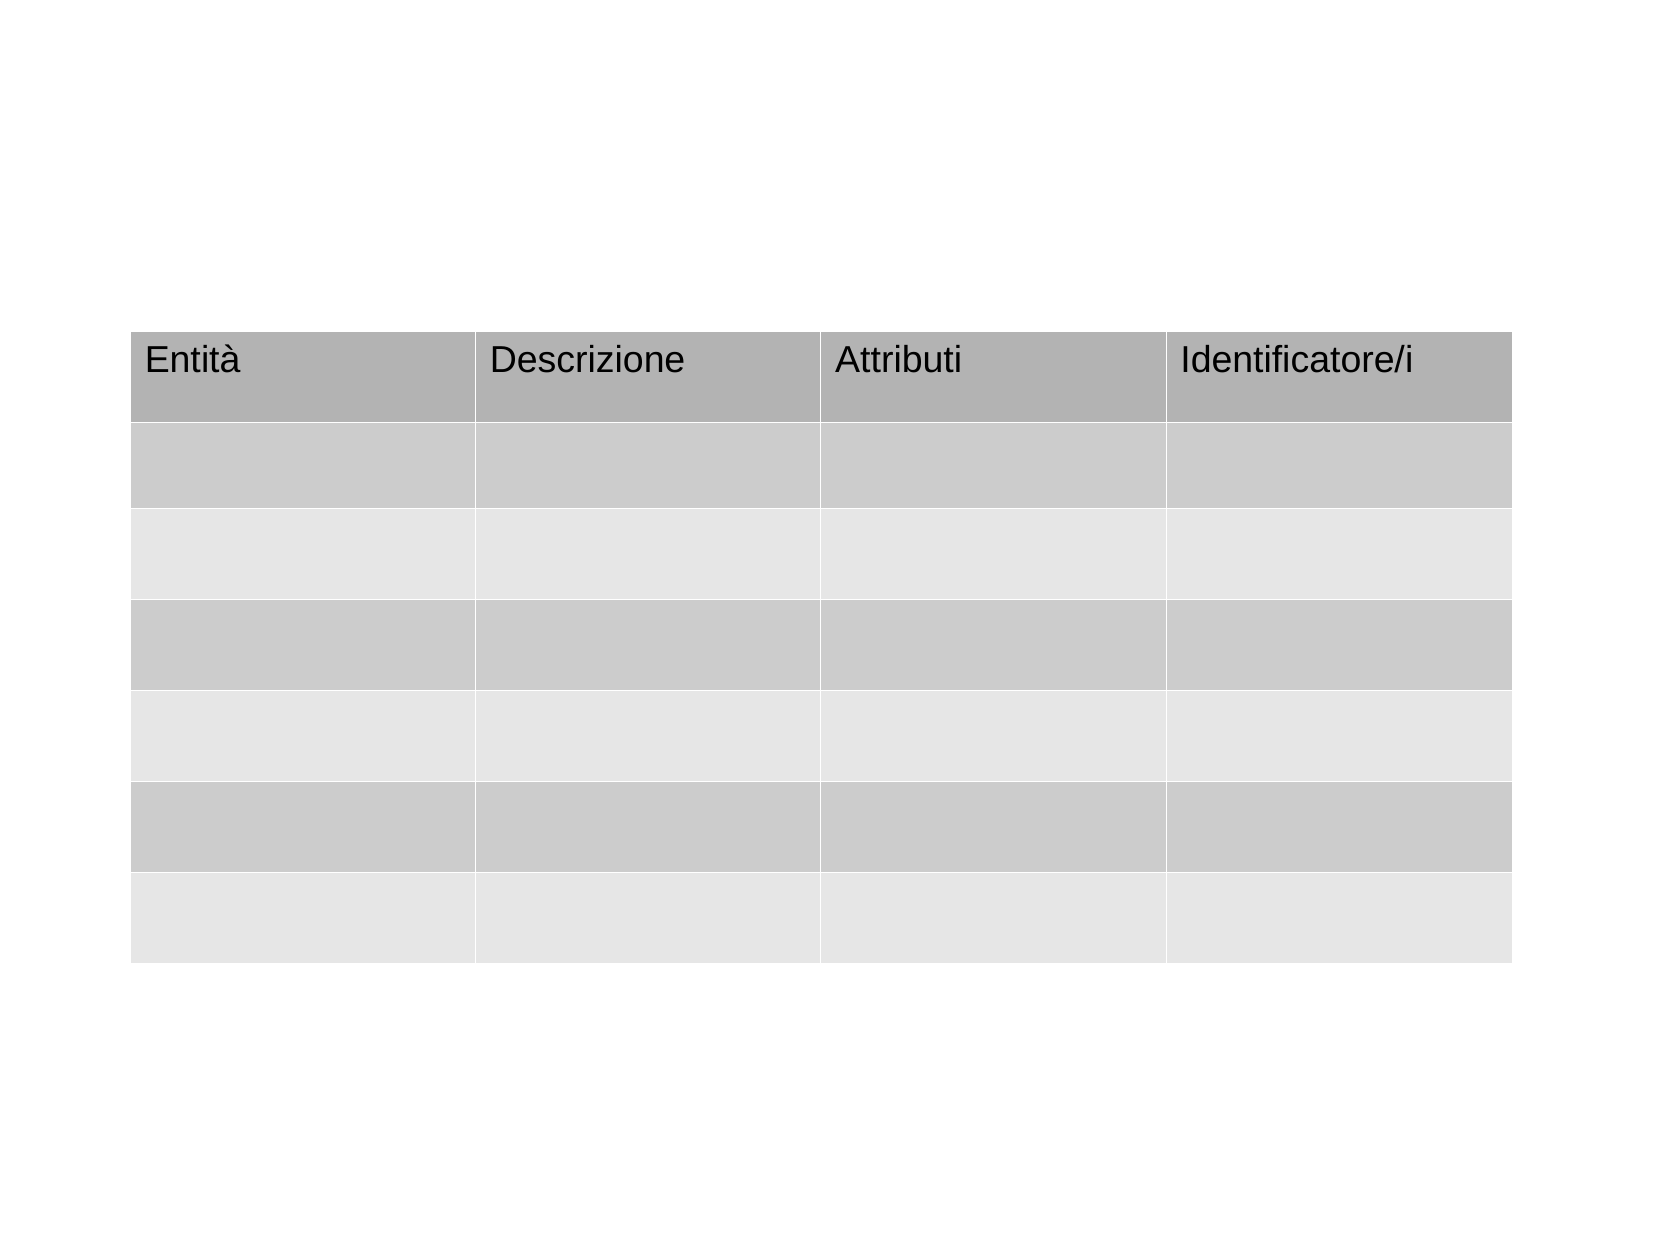

#
| Entità | Descrizione | Attributi | Identificatore/i |
| --- | --- | --- | --- |
| | | | |
| | | | |
| | | | |
| | | | |
| | | | |
| | | | |